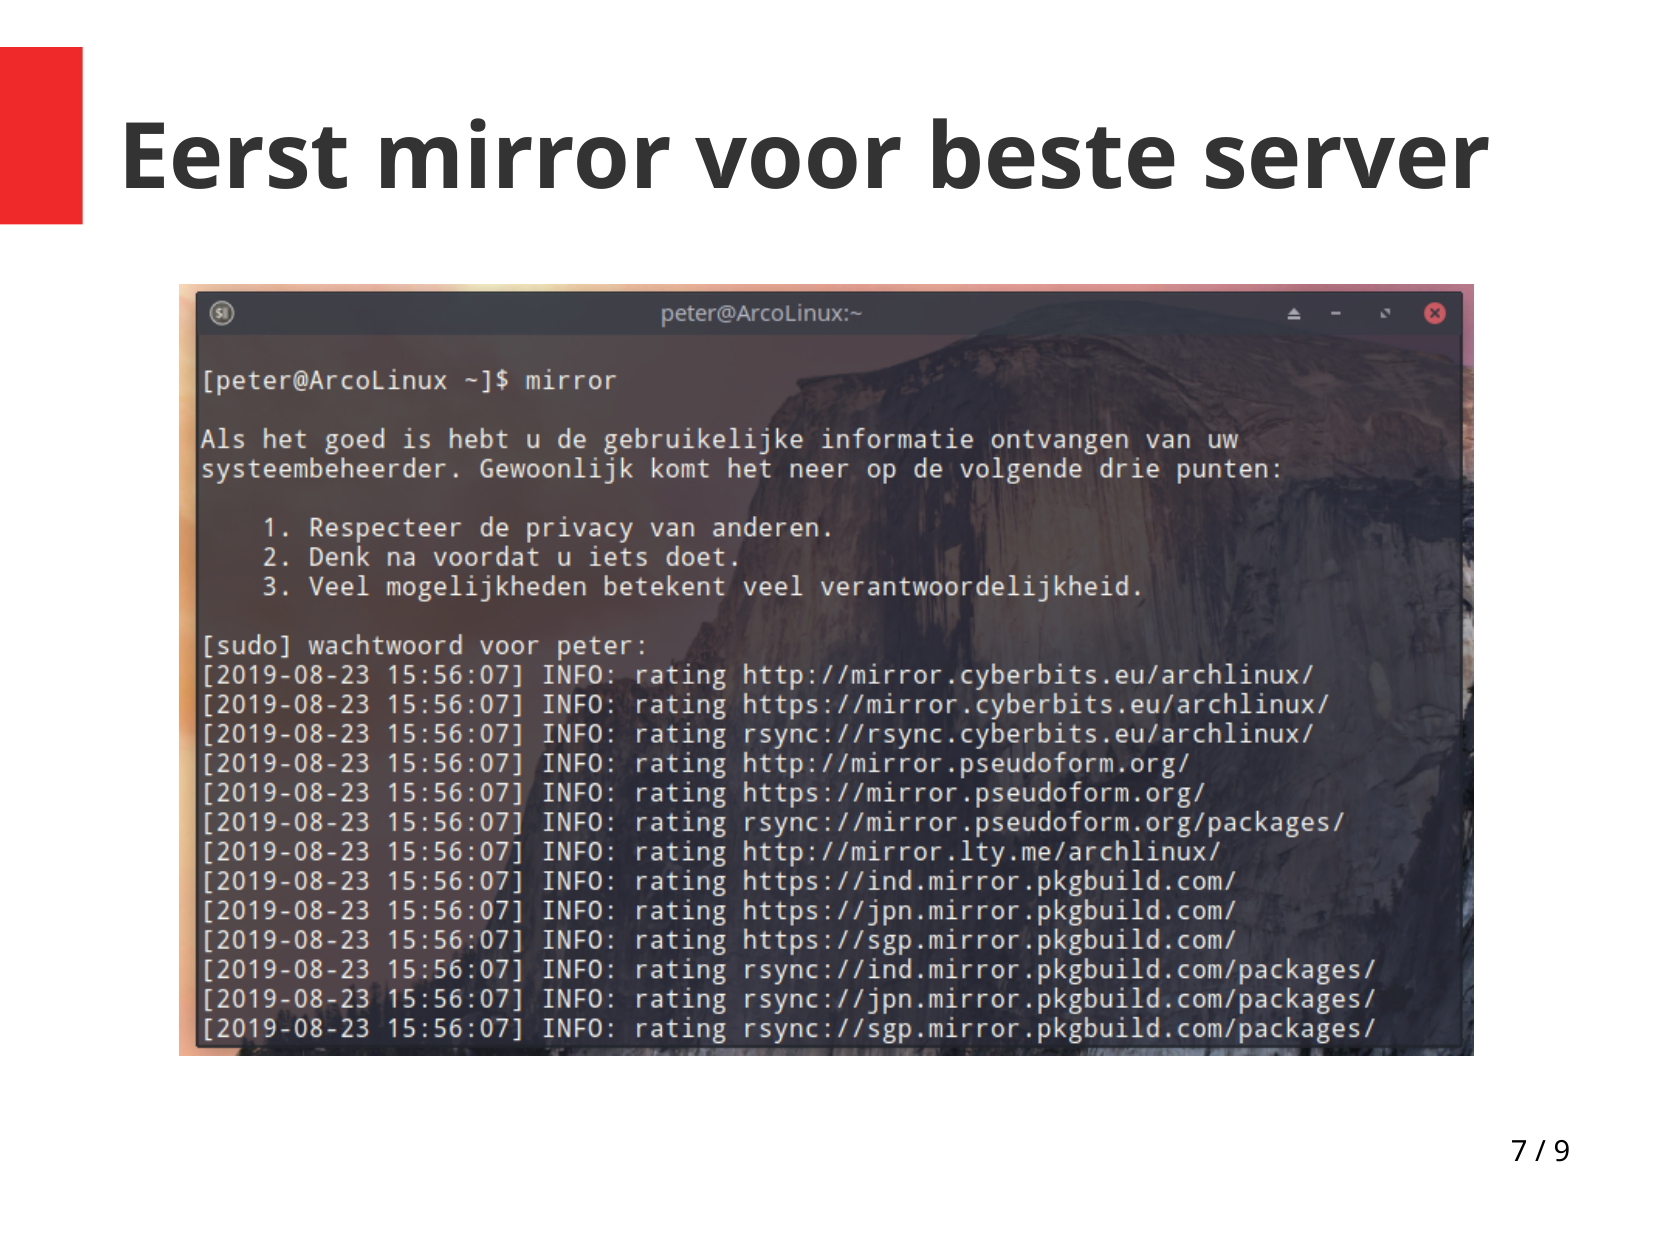

# Eerst mirror voor beste server
7